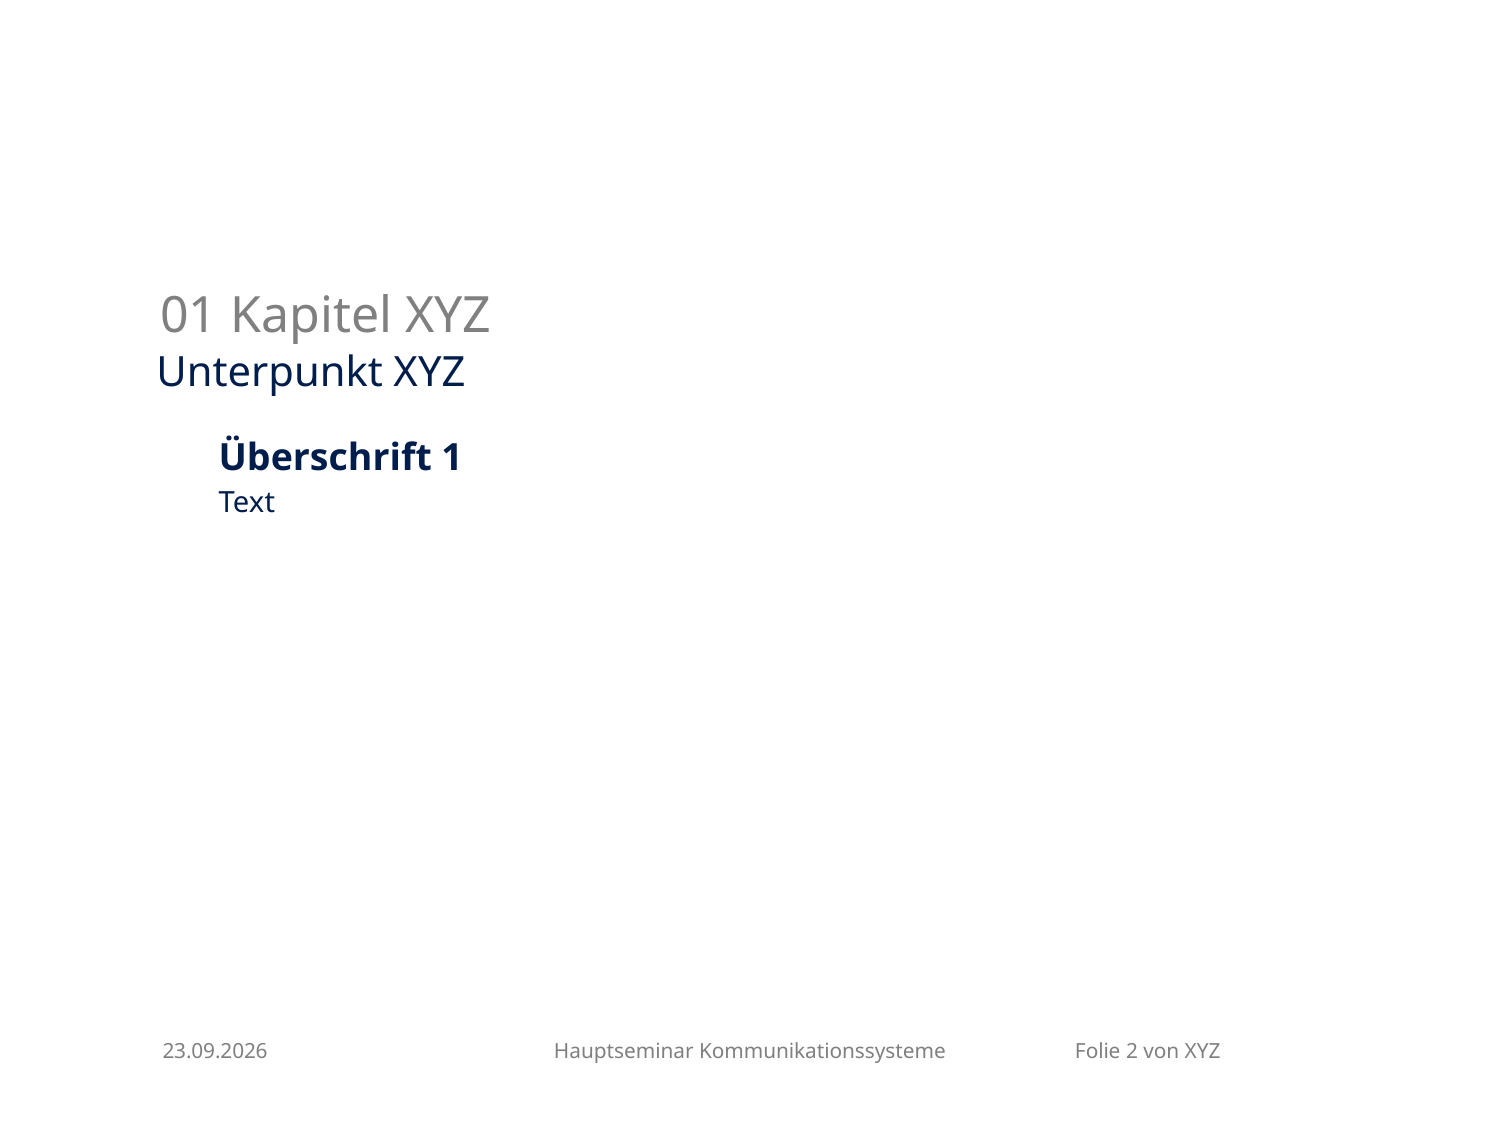

# 01 Kapitel XYZ
Unterpunkt XYZ
Überschrift 1
Text
Hauptseminar Kommunikationssysteme
Folie von XYZ